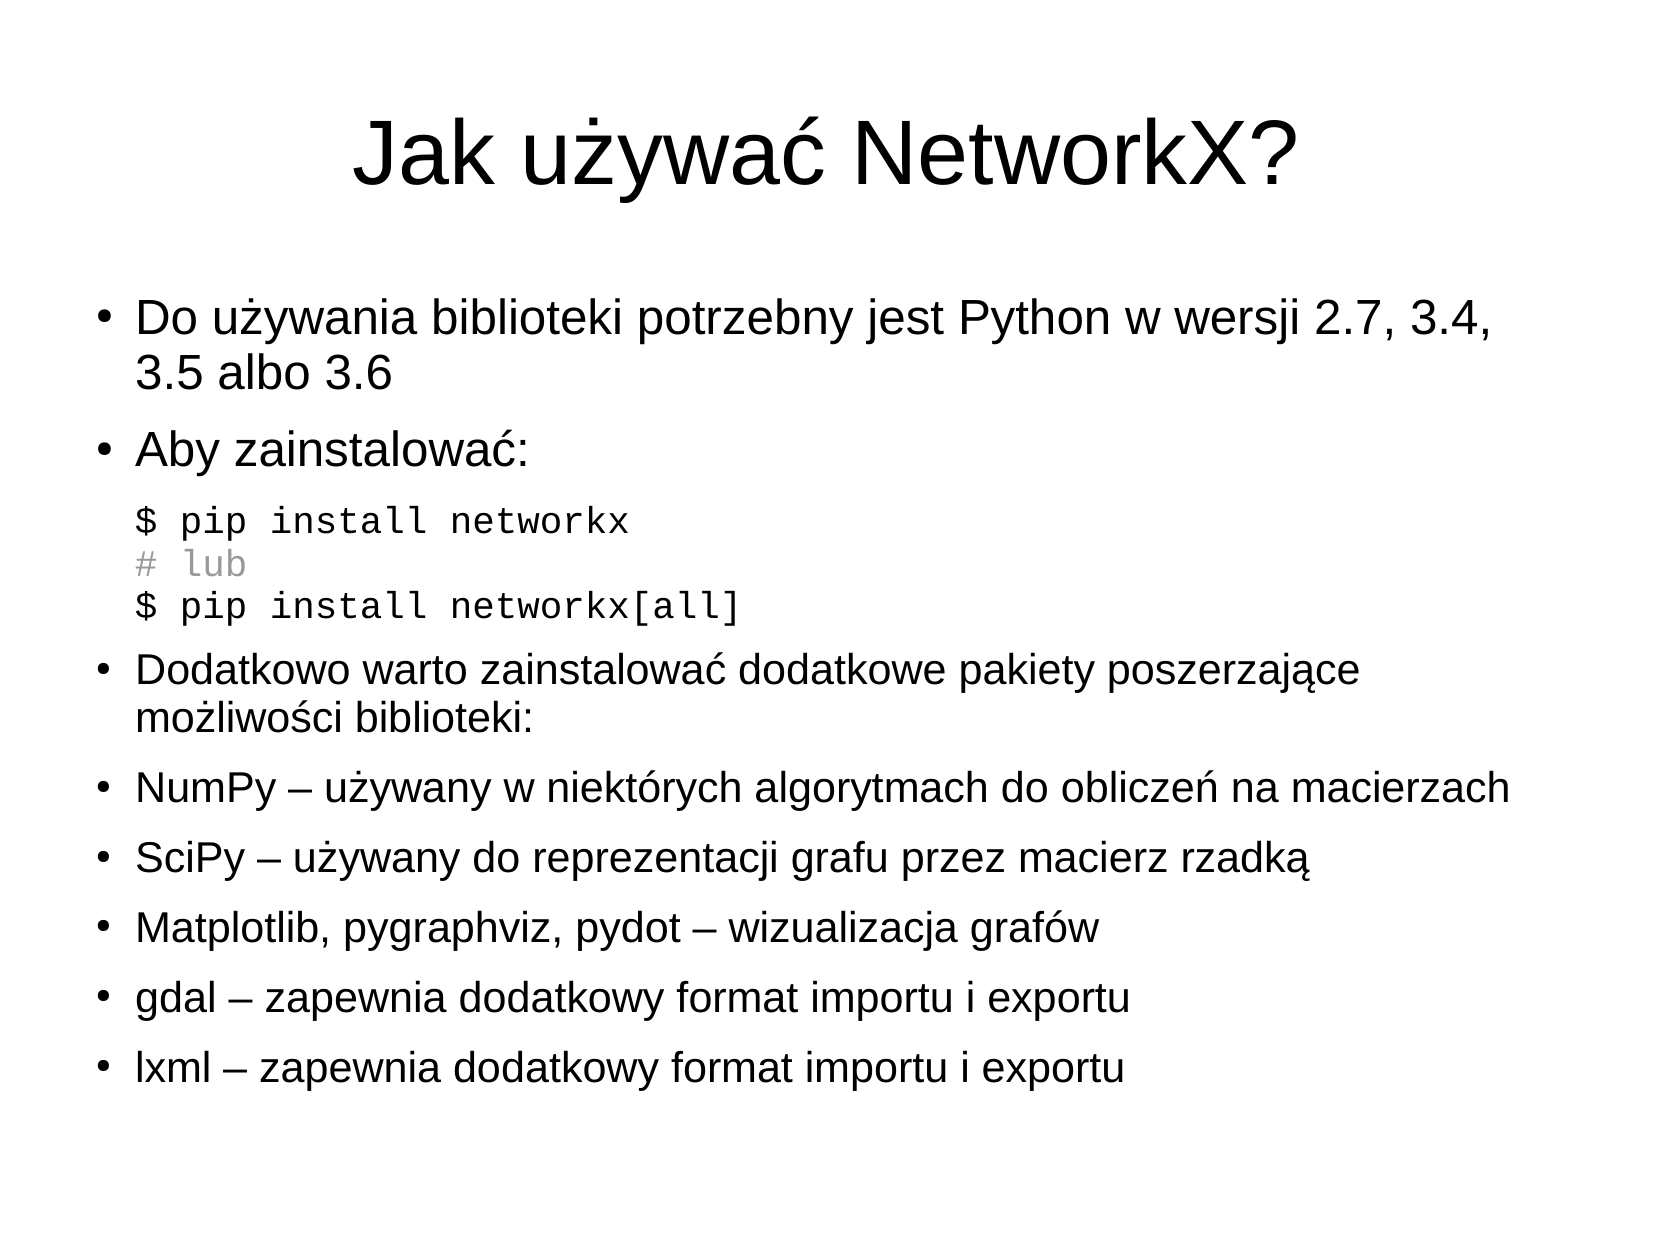

# Jak używać NetworkX?
Do używania biblioteki potrzebny jest Python w wersji 2.7, 3.4, 3.5 albo 3.6
Aby zainstalować:
Dodatkowo warto zainstalować dodatkowe pakiety poszerzające możliwości biblioteki:
NumPy – używany w niektórych algorytmach do obliczeń na macierzach
SciPy – używany do reprezentacji grafu przez macierz rzadką
Matplotlib, pygraphviz, pydot – wizualizacja grafów
gdal – zapewnia dodatkowy format importu i exportu
lxml – zapewnia dodatkowy format importu i exportu
$ pip install networkx
# lub
$ pip install networkx[all]